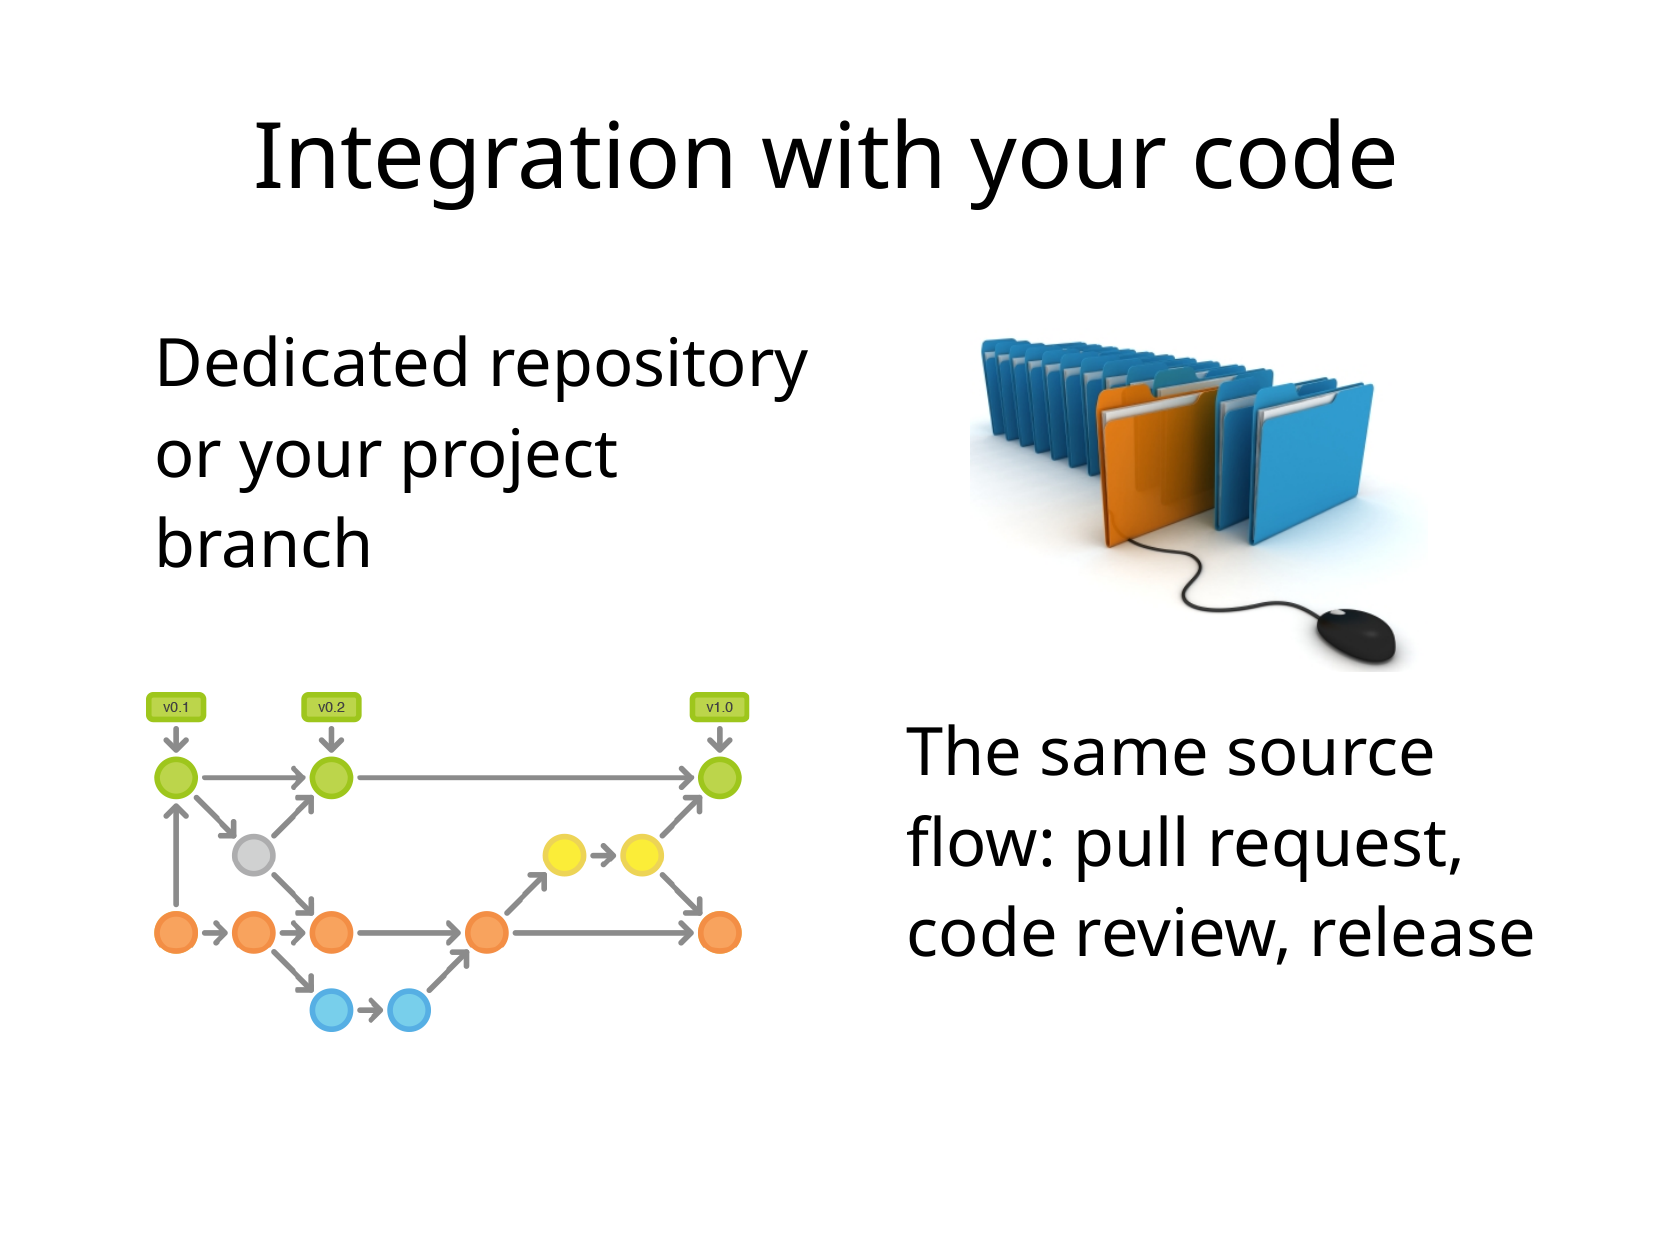

# Integration with your code
Dedicated repository or your project branch
The same source flow: pull request, code review, release